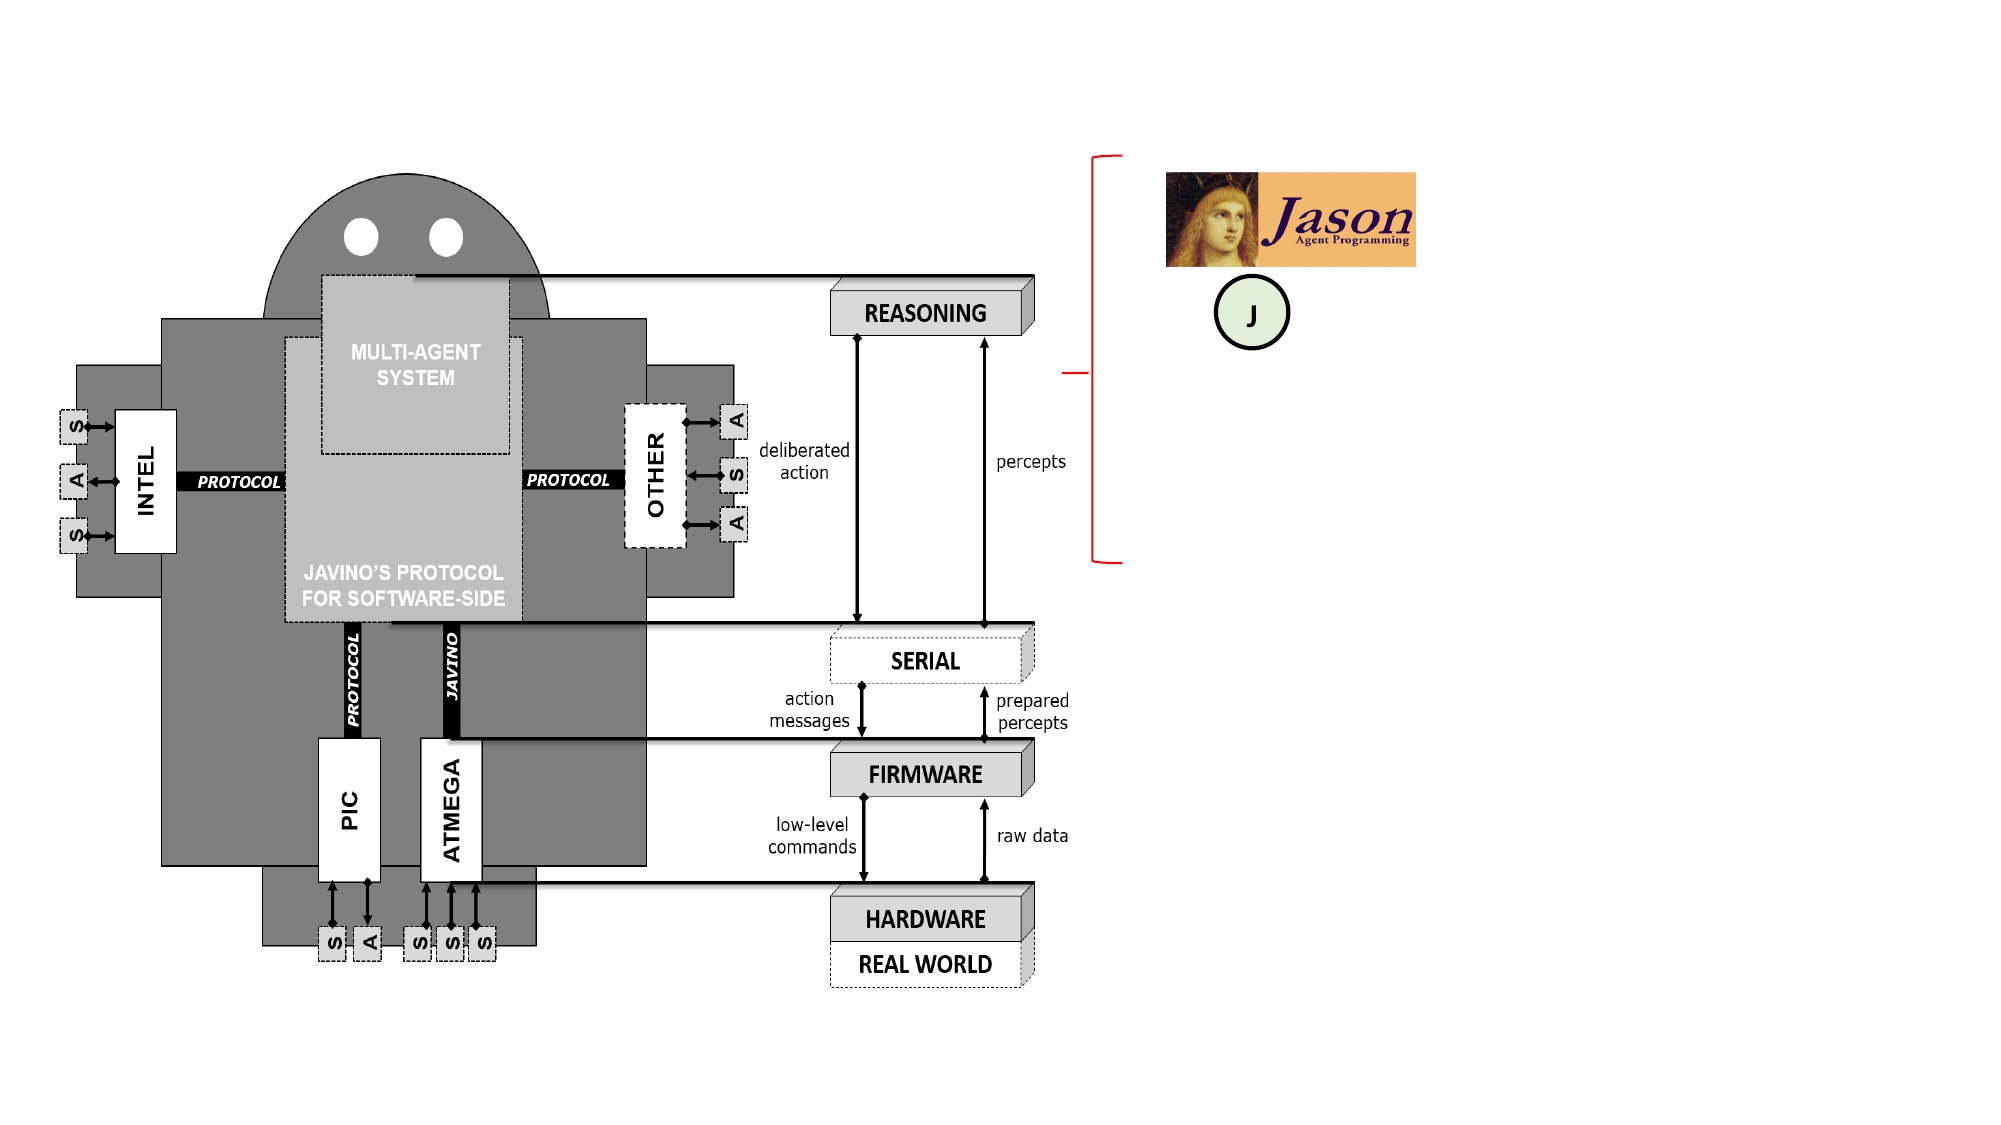

Toolkit to Facilitate Embedded MAS Development
J